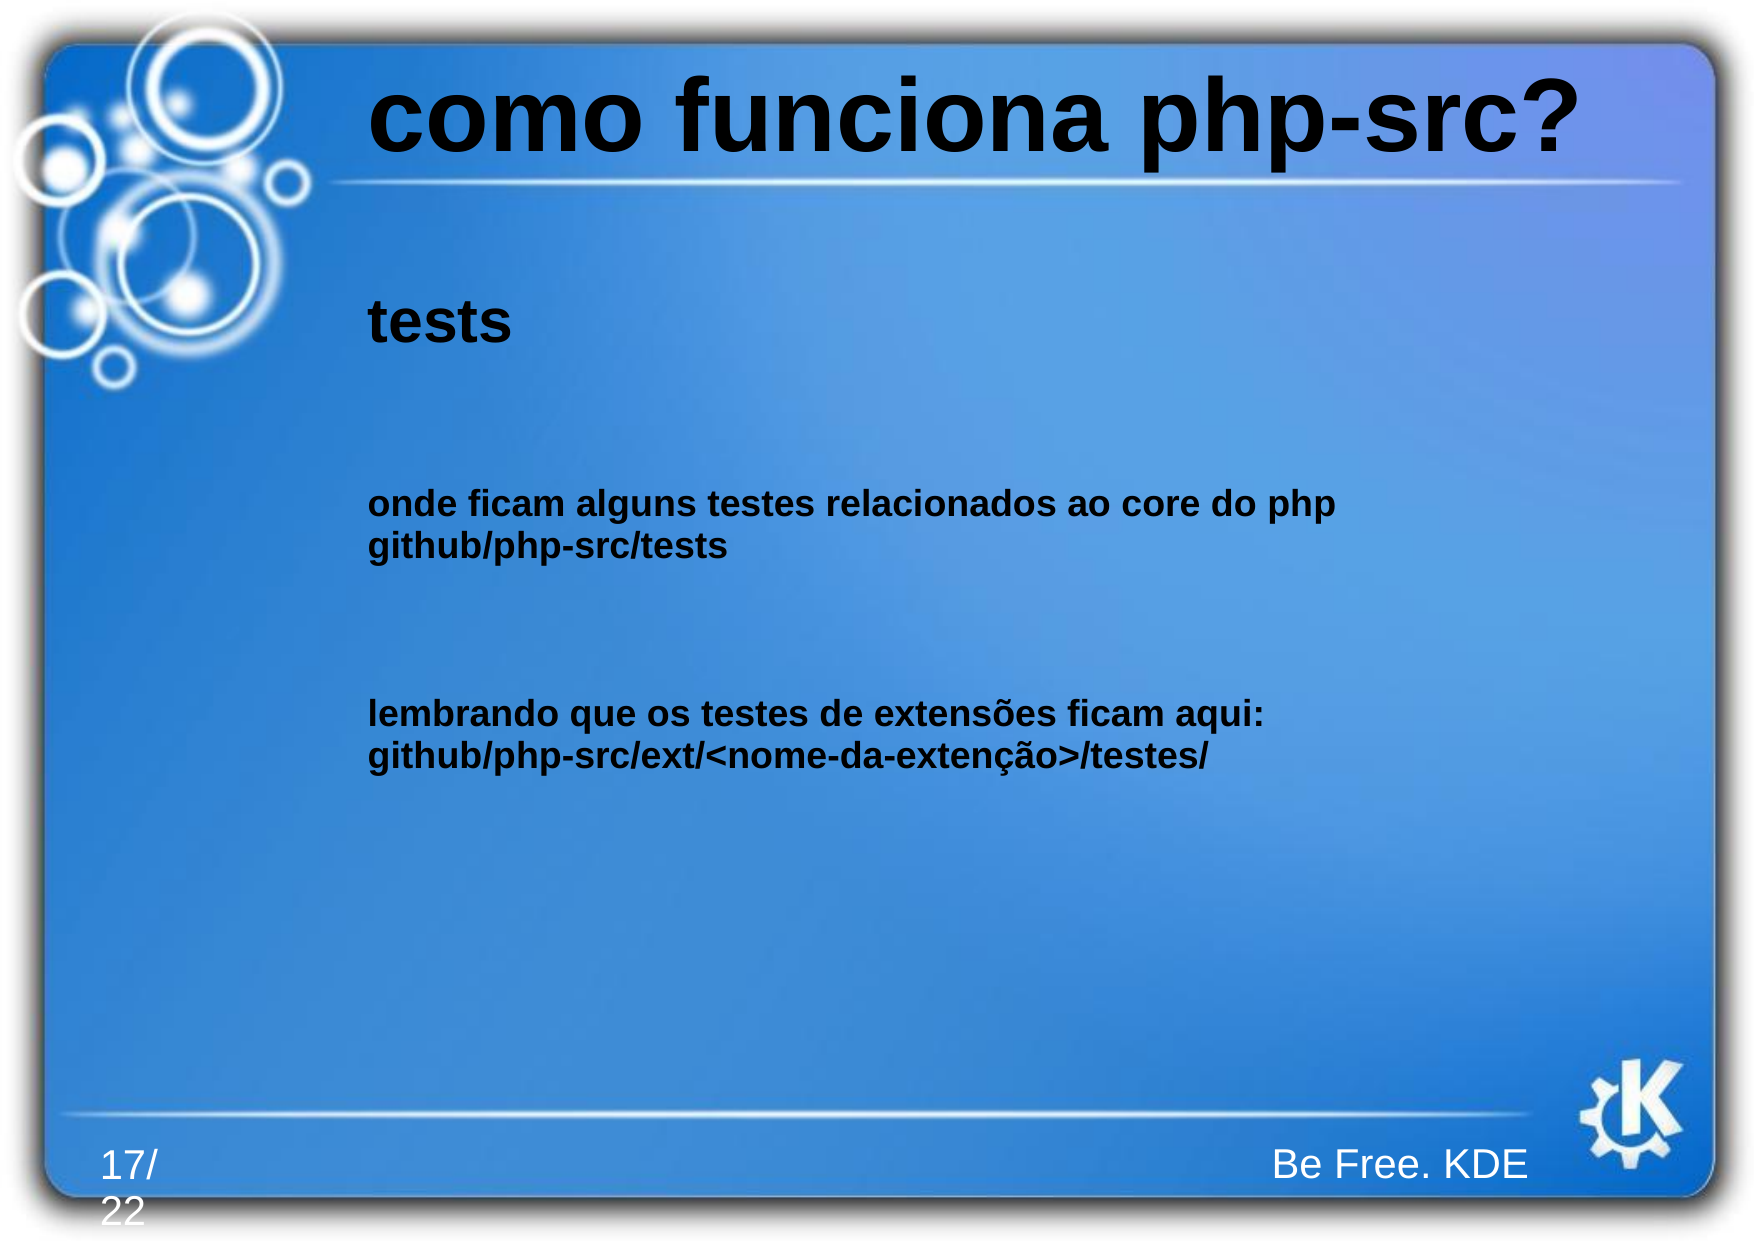

como funciona php-src?
tests
onde ficam alguns testes relacionados ao core do php
github/php-src/tests
lembrando que os testes de extensões ficam aqui:
github/php-src/ext/<nome-da-extenção>/testes/